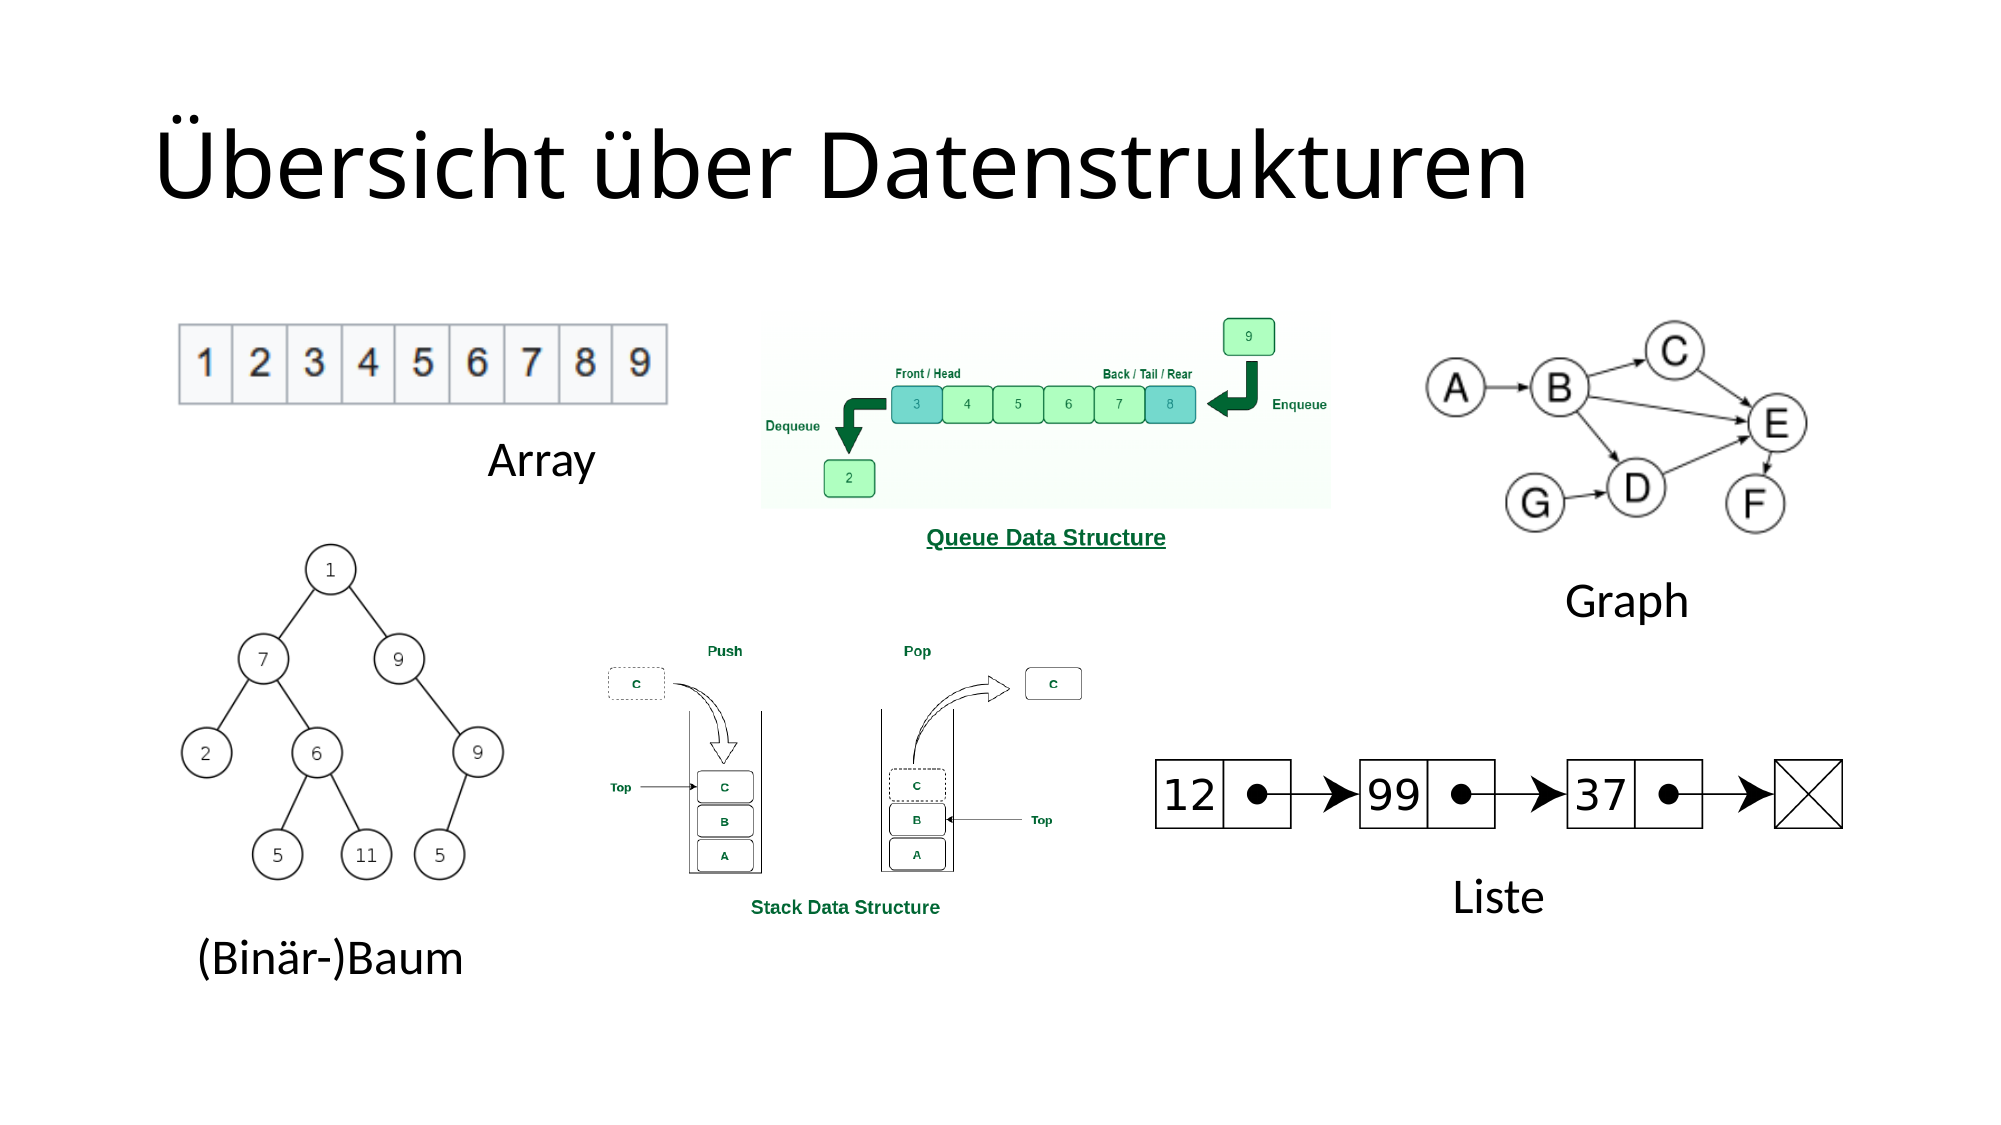

# Übersicht über Datenstrukturen
Array
Graph
Liste
(Binär-)Baum